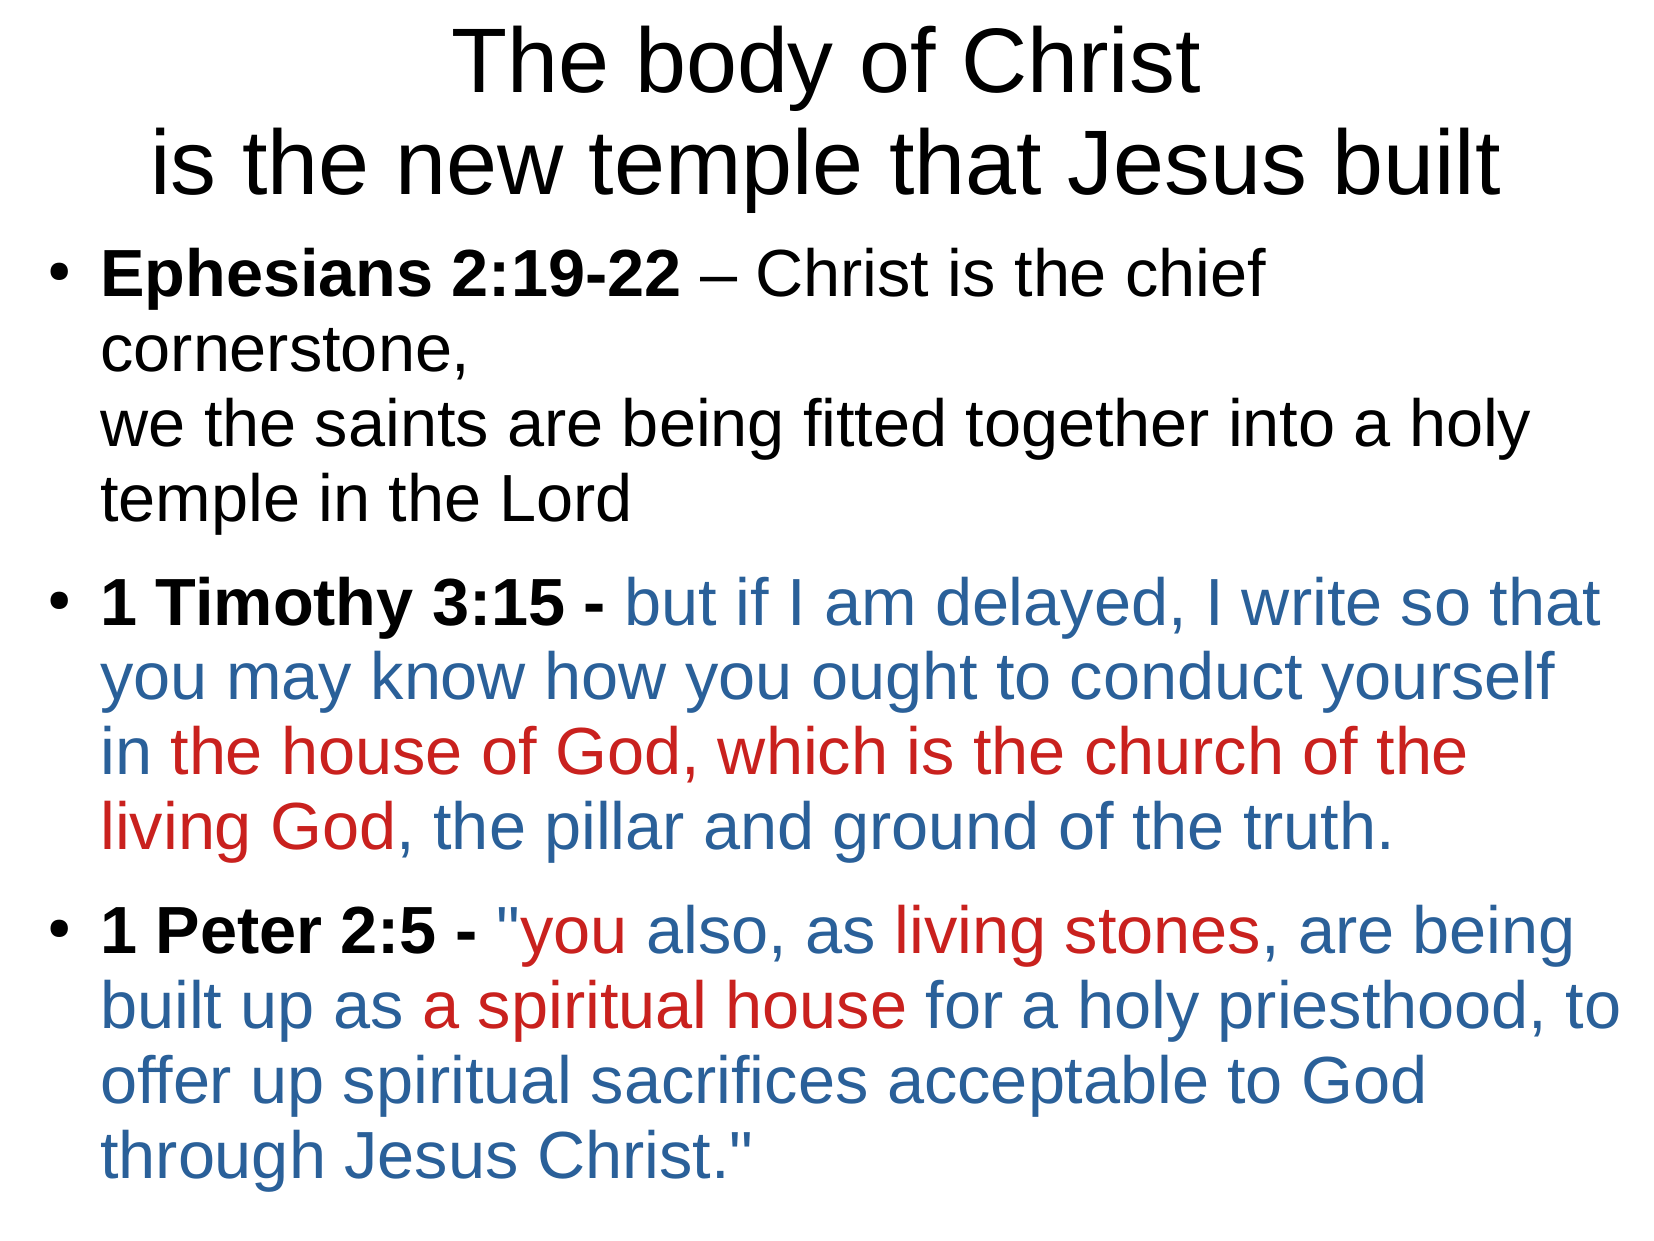

# The body of Christ is the new temple that Jesus built
Ephesians 2:19-22 – Christ is the chief cornerstone,
we the saints are being fitted together into a holy temple in the Lord
1 Timothy 3:15 - but if I am delayed, I write so that you may know how you ought to conduct yourself in the house of God, which is the church of the living God, the pillar and ground of the truth.
1 Peter 2:5 - "you also, as living stones, are being built up as a spiritual house for a holy priesthood, to offer up spiritual sacrifices acceptable to God through Jesus Christ."